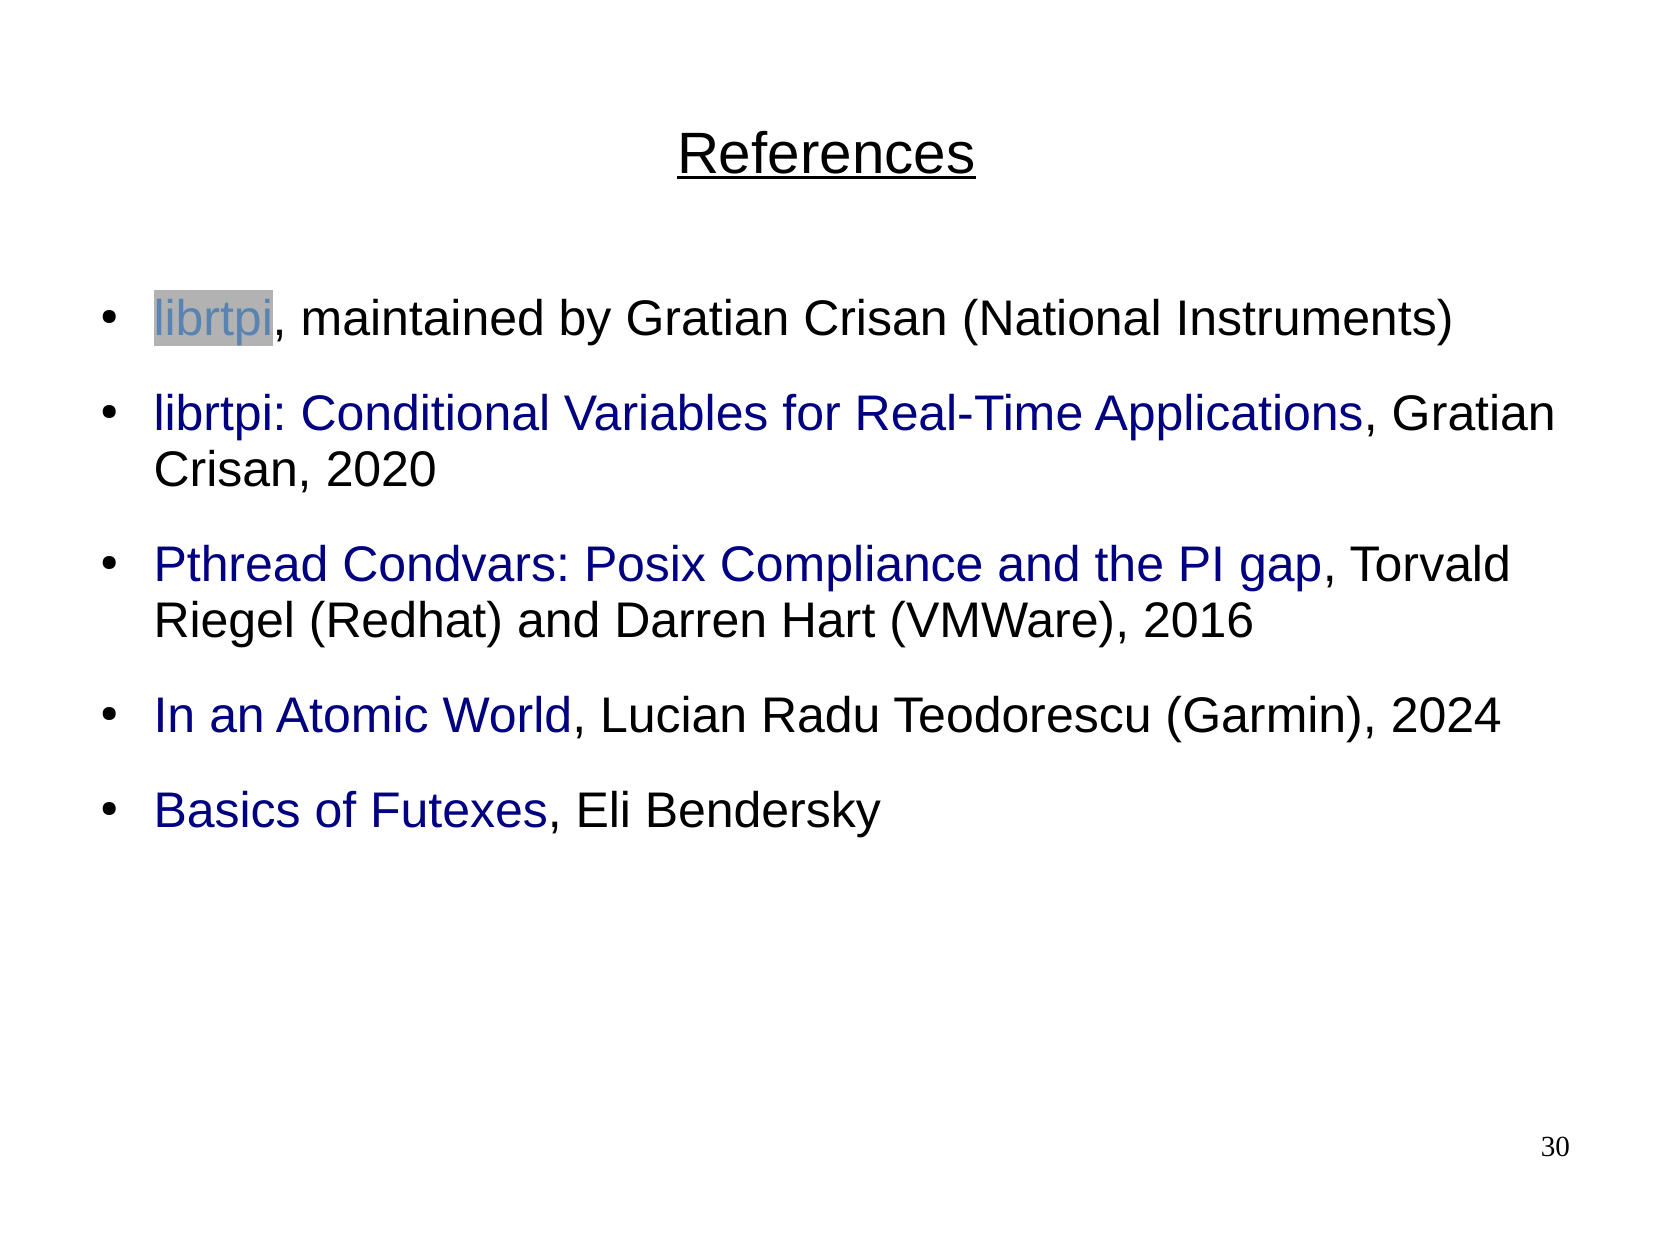

# References
librtpi, maintained by Gratian Crisan (National Instruments)
librtpi: Conditional Variables for Real-Time Applications, Gratian Crisan, 2020
Pthread Condvars: Posix Compliance and the PI gap, Torvald Riegel (Redhat) and Darren Hart (VMWare), 2016
In an Atomic World, Lucian Radu Teodorescu (Garmin), 2024
Basics of Futexes, Eli Bendersky
30